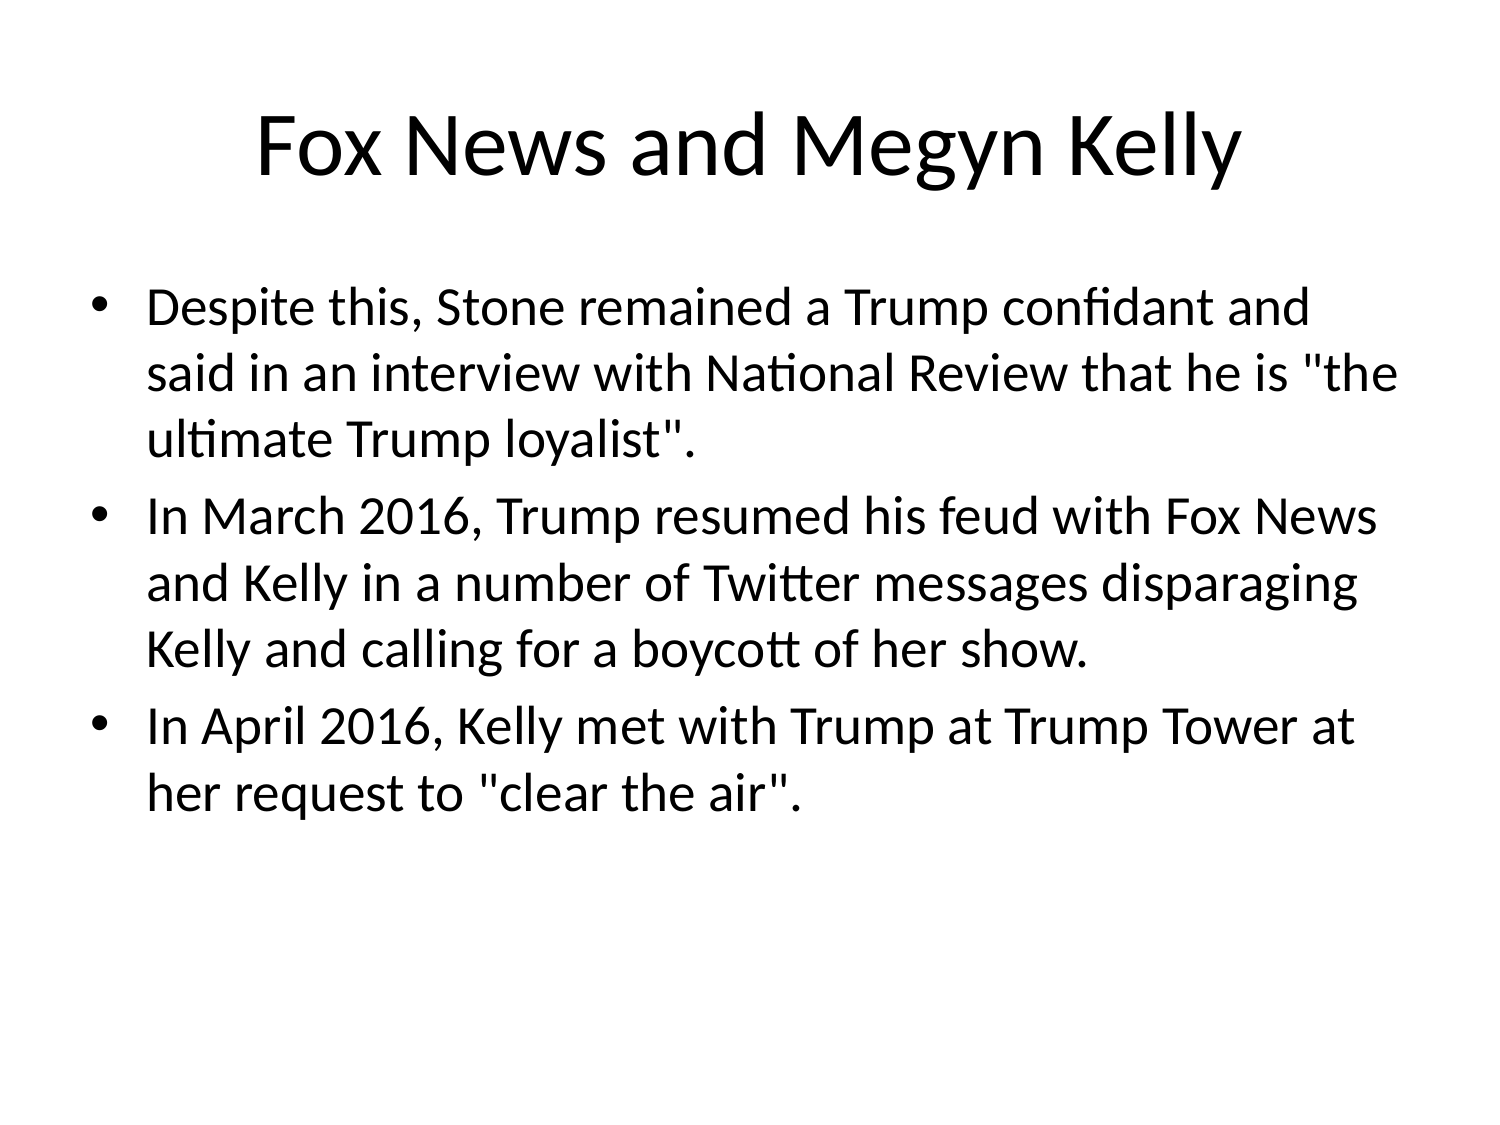

# Fox News and Megyn Kelly
Despite this, Stone remained a Trump confidant and said in an interview with National Review that he is "the ultimate Trump loyalist".
In March 2016, Trump resumed his feud with Fox News and Kelly in a number of Twitter messages disparaging Kelly and calling for a boycott of her show.
In April 2016, Kelly met with Trump at Trump Tower at her request to "clear the air".